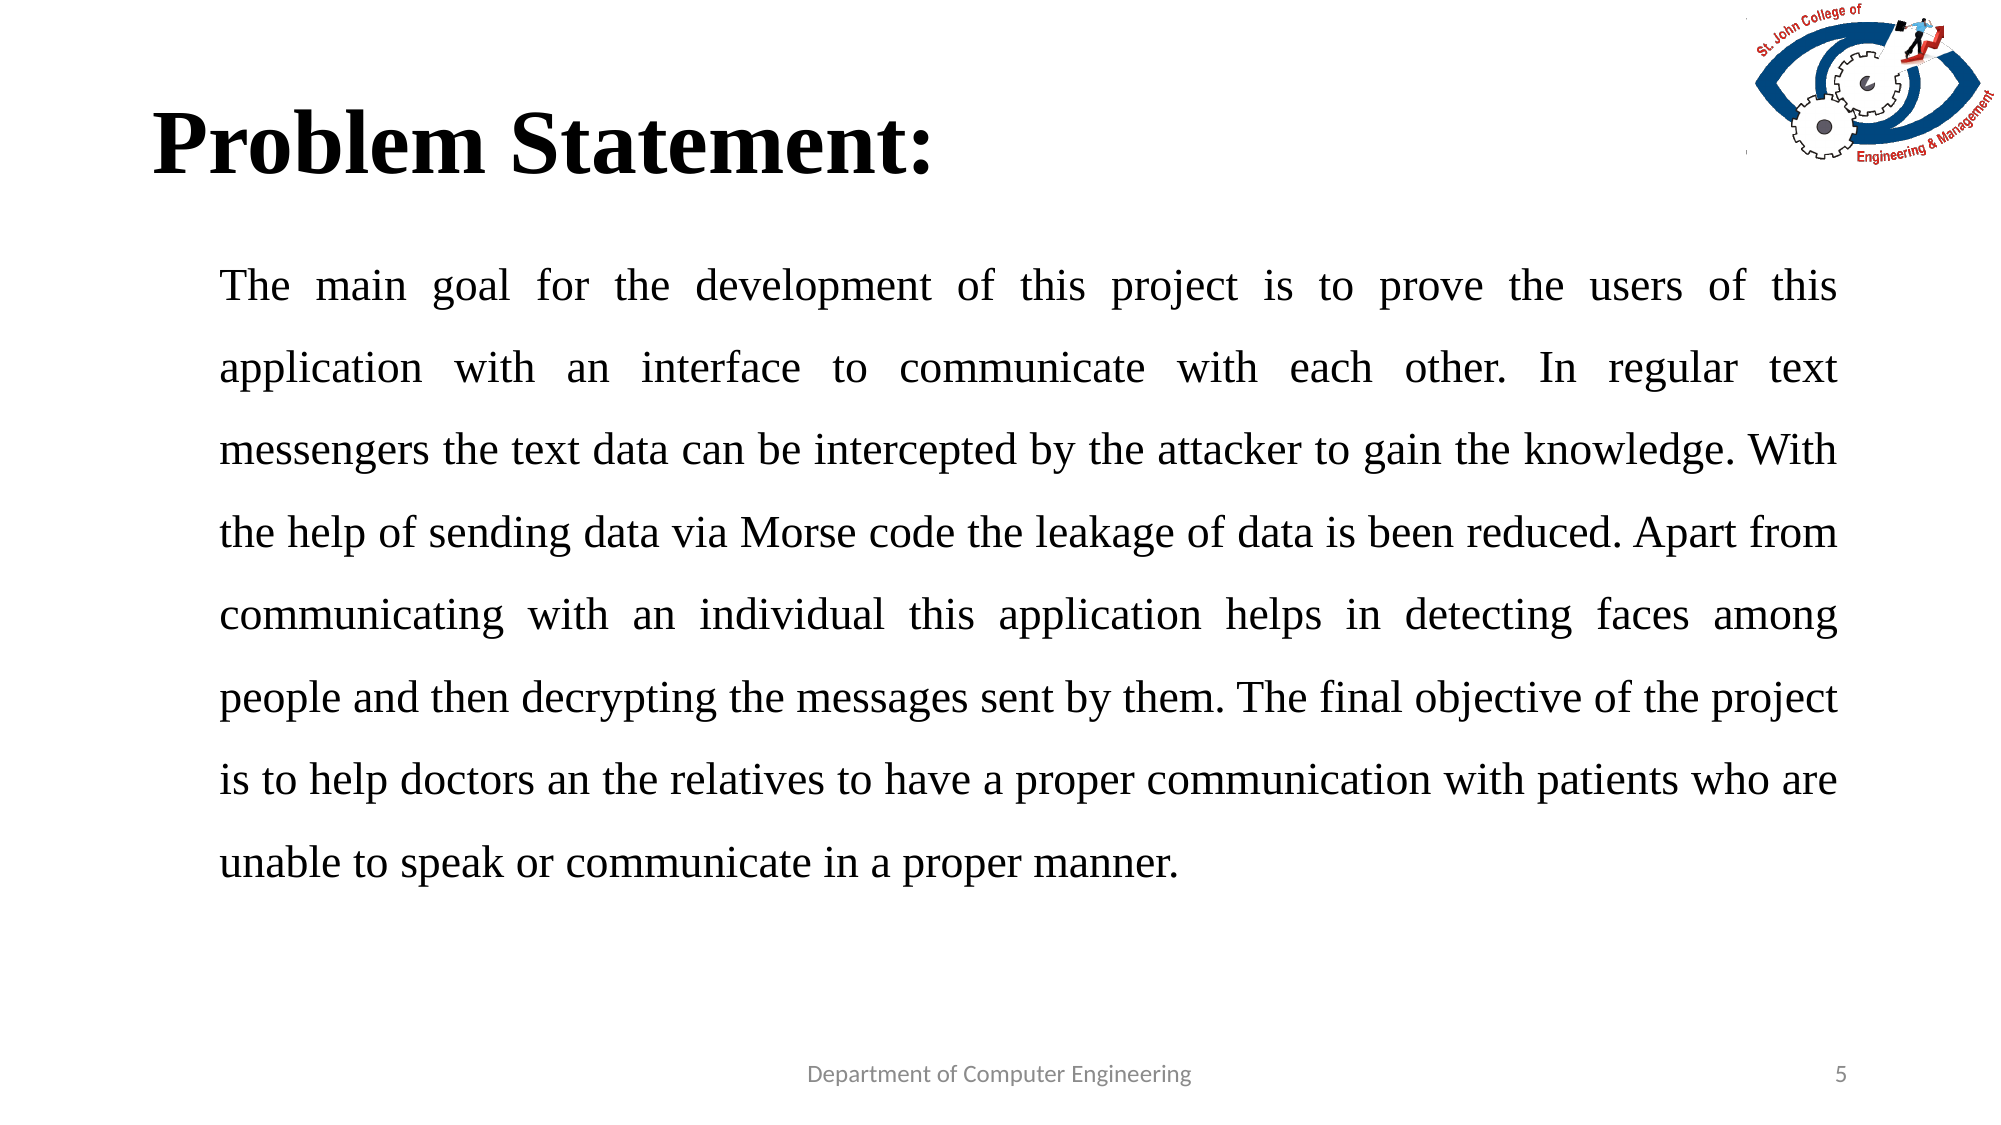

# Problem Statement:
The main goal for the development of this project is to prove the users of this application with an interface to communicate with each other. In regular text messengers the text data can be intercepted by the attacker to gain the knowledge. With the help of sending data via Morse code the leakage of data is been reduced. Apart from communicating with an individual this application helps in detecting faces among people and then decrypting the messages sent by them. The final objective of the project is to help doctors an the relatives to have a proper communication with patients who are unable to speak or communicate in a proper manner.
Department of Computer Engineering